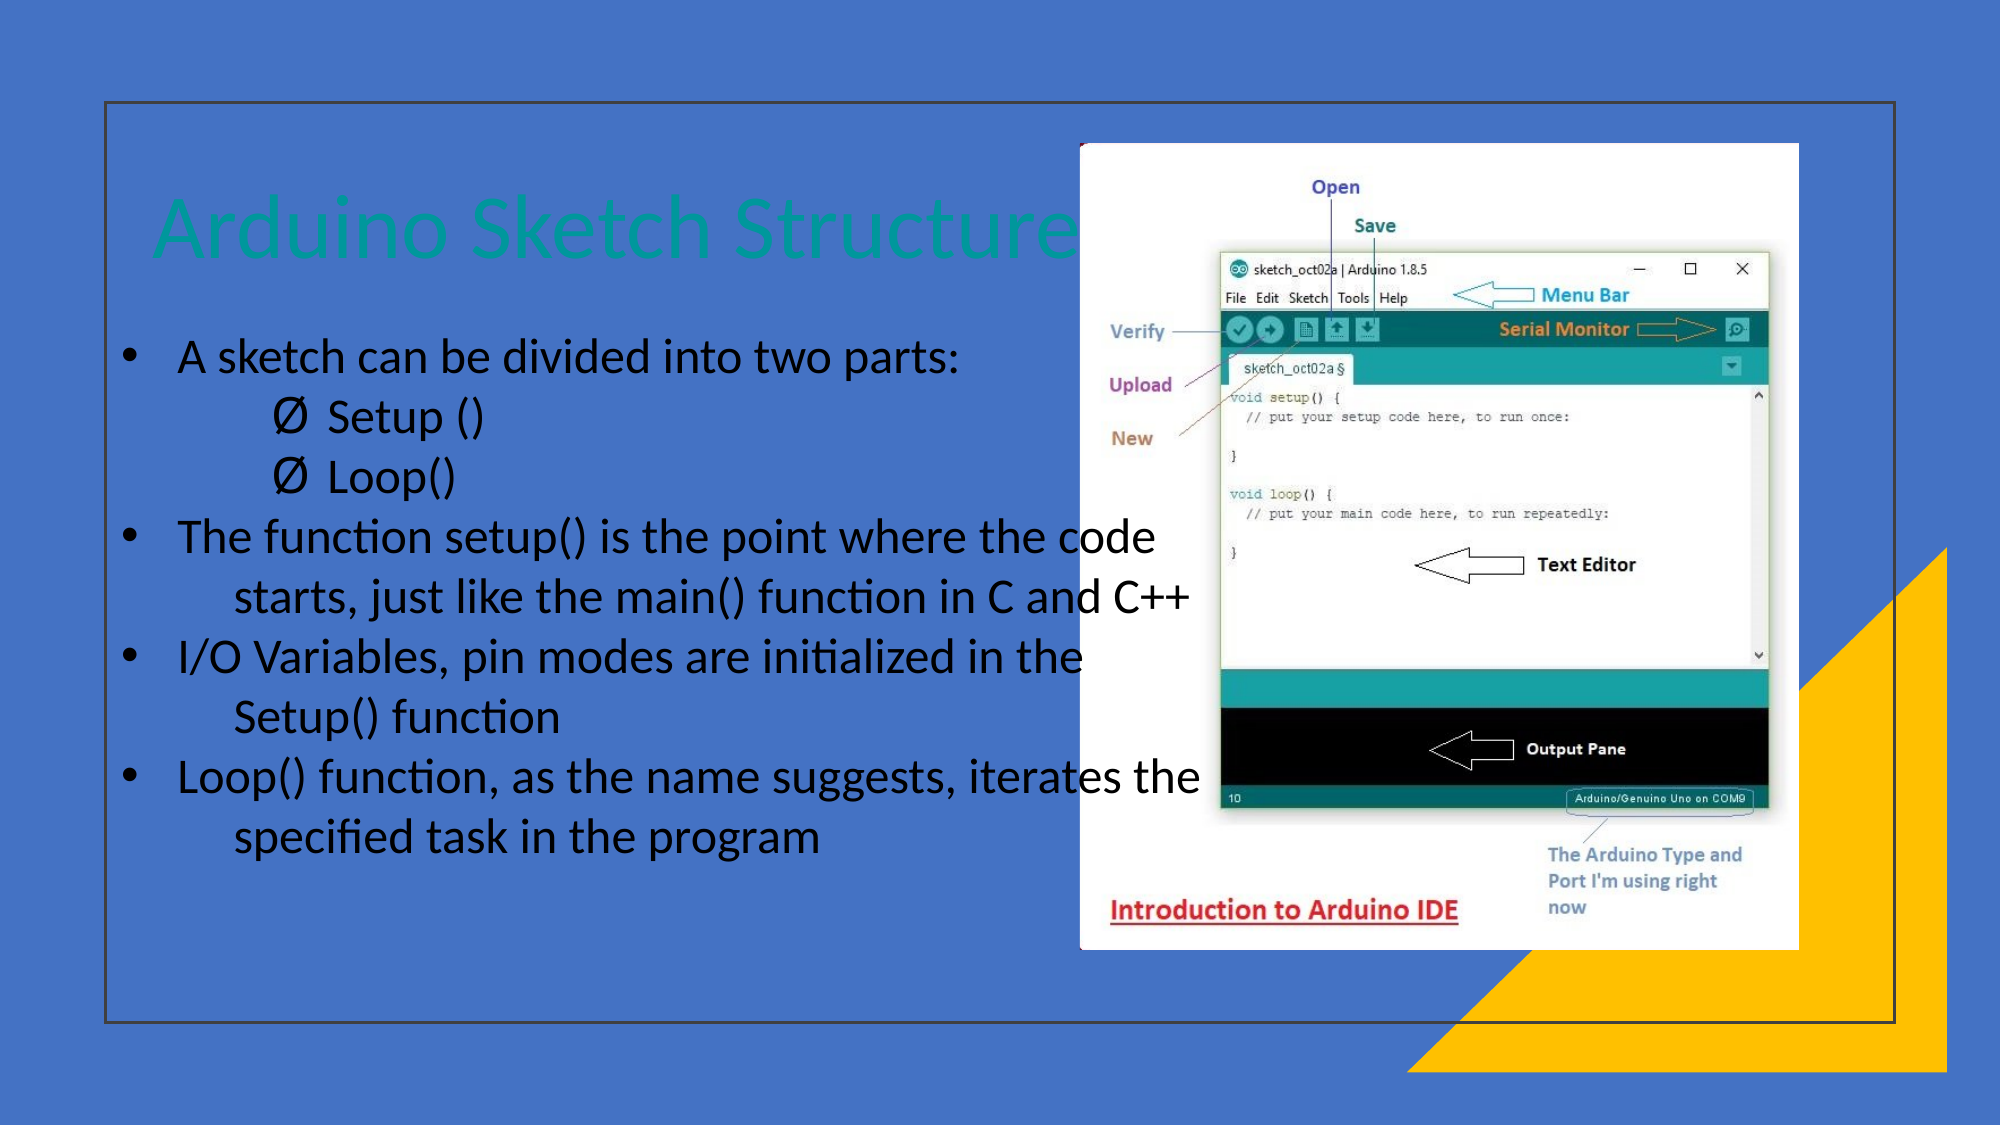

# Arduino Sketch Structure
A sketch can be divided into two parts:
Setup ()
Loop()
The function setup() is the point where the code starts, just like the main() function in C and C++
I/O Variables, pin modes are initialized in the Setup() function
Loop() function, as the name suggests, iterates the specified task in the program